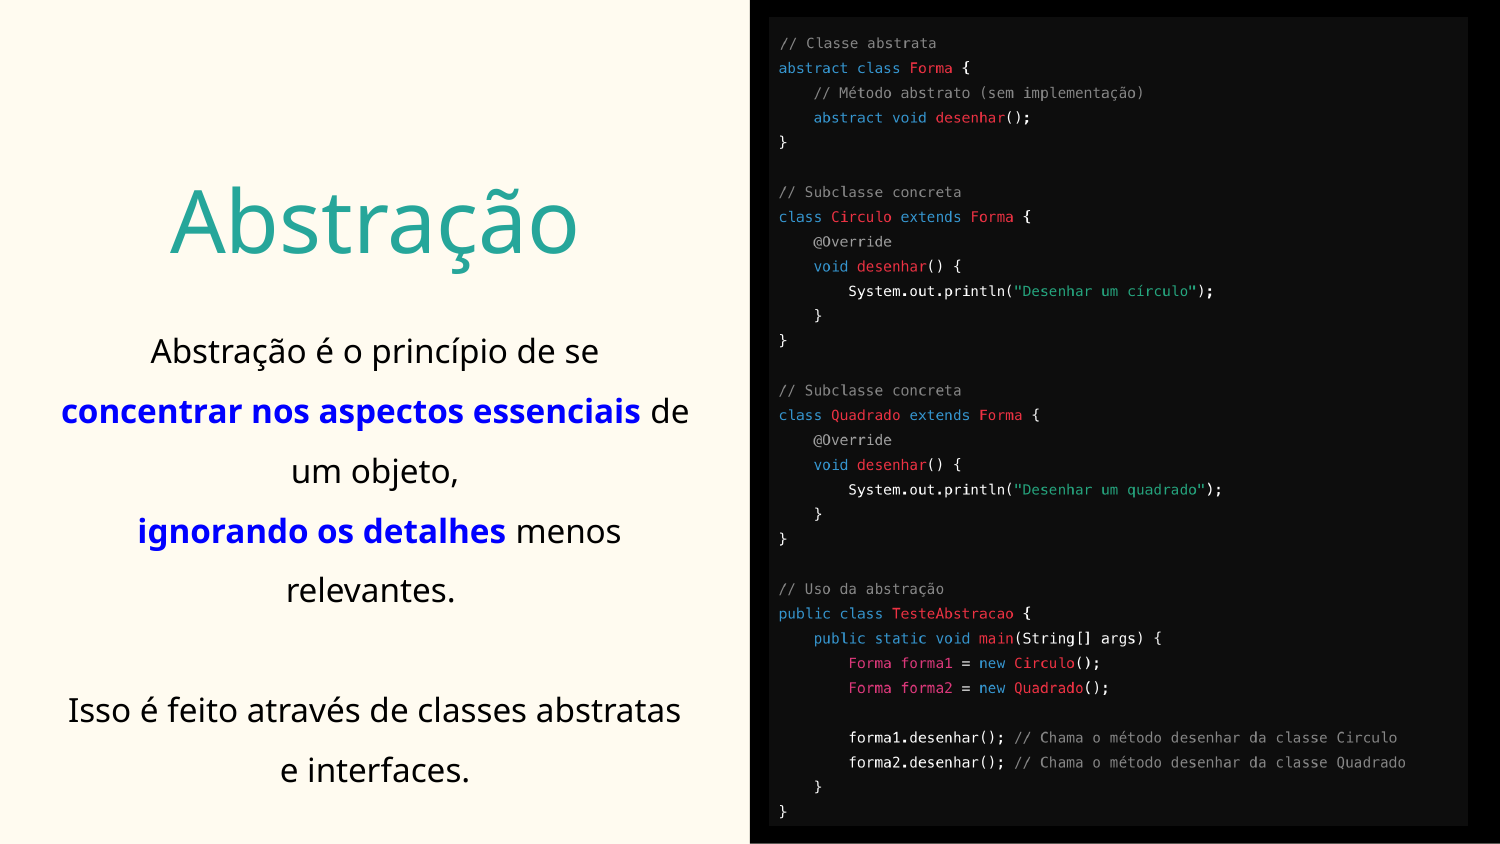

# Abstração
Abstração é o princípio de se concentrar nos aspectos essenciais de um objeto,
 ignorando os detalhes menos relevantes.
Isso é feito através de classes abstratas e interfaces.